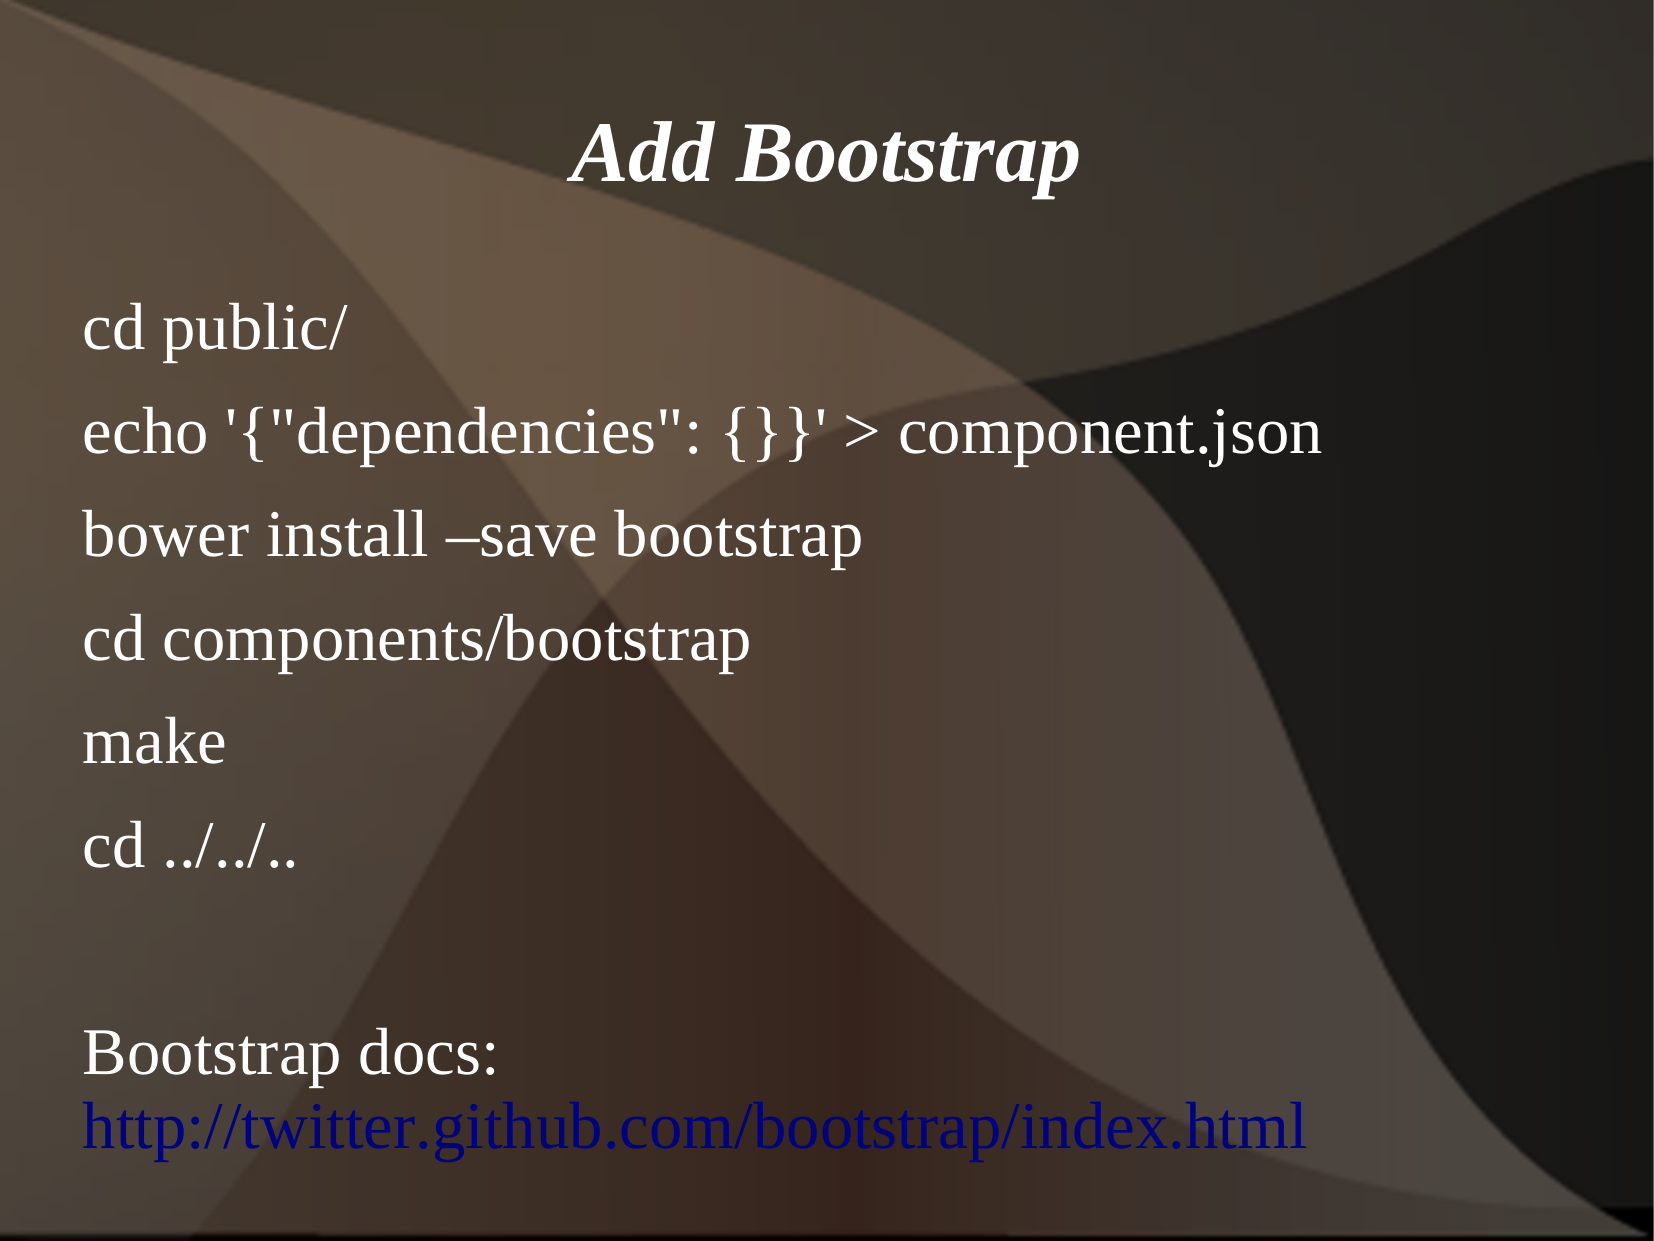

# Add Bootstrap
cd public/
echo '{"dependencies": {}}' > component.json
bower install –save bootstrap
cd components/bootstrap
make
cd ../../..
Bootstrap docs: http://twitter.github.com/bootstrap/index.html